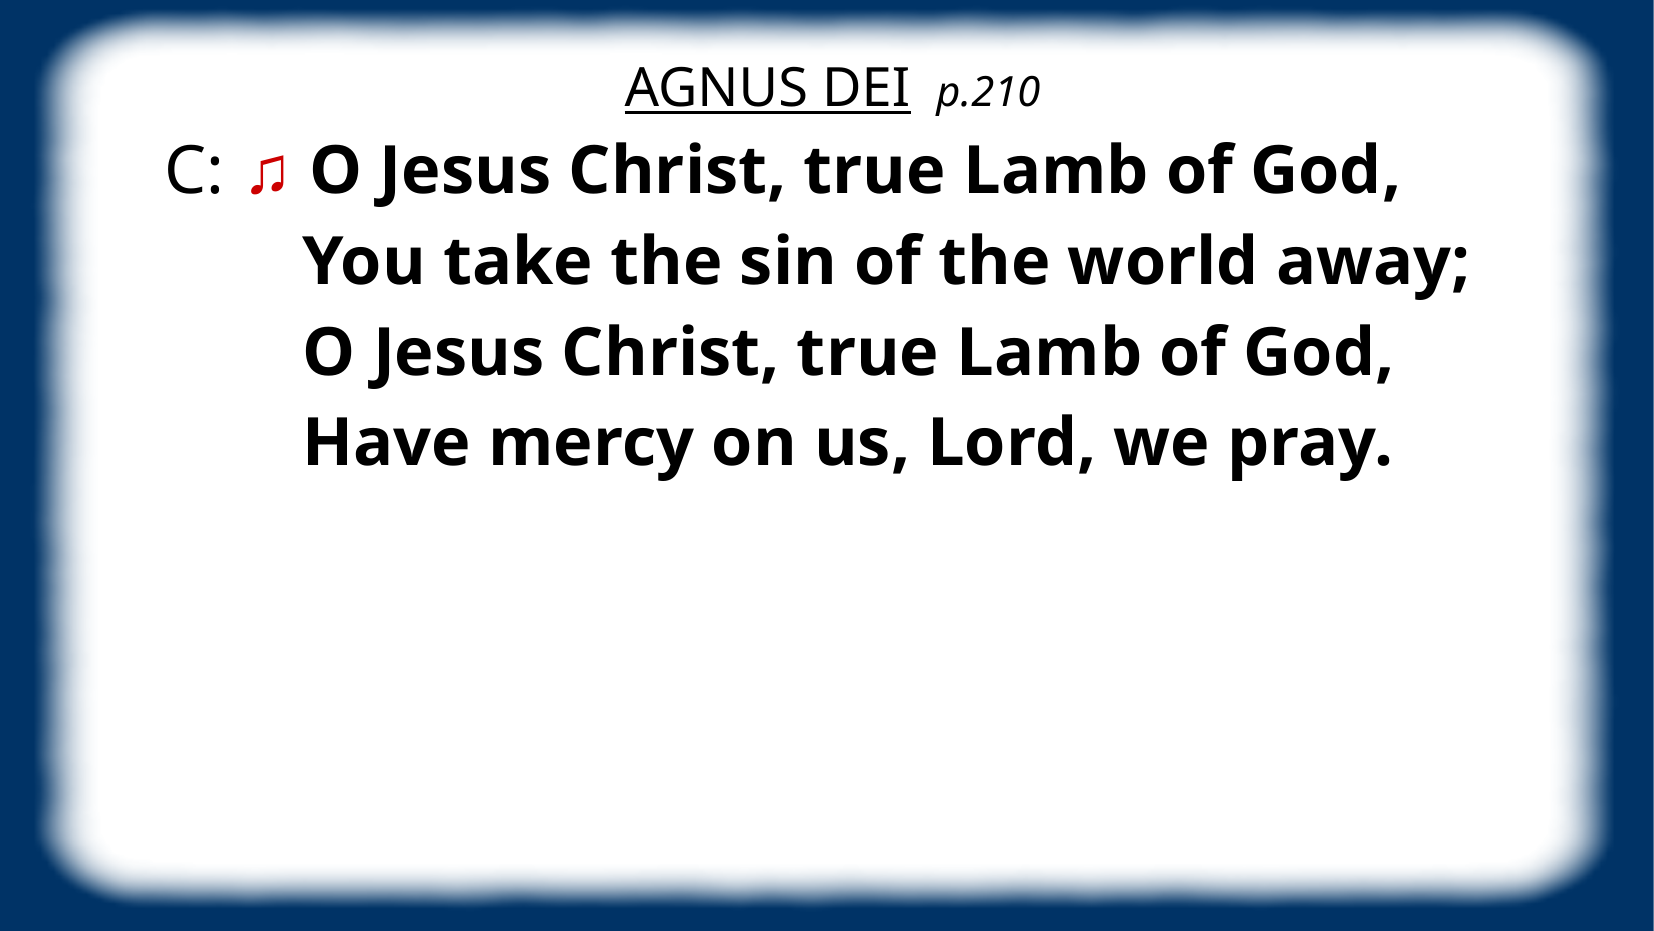

AGNUS DEI p.210
C: ♫ O Jesus Christ, true Lamb of God,
 You take the sin of the world away;
 O Jesus Christ, true Lamb of God,
 Have mercy on us, Lord, we pray.